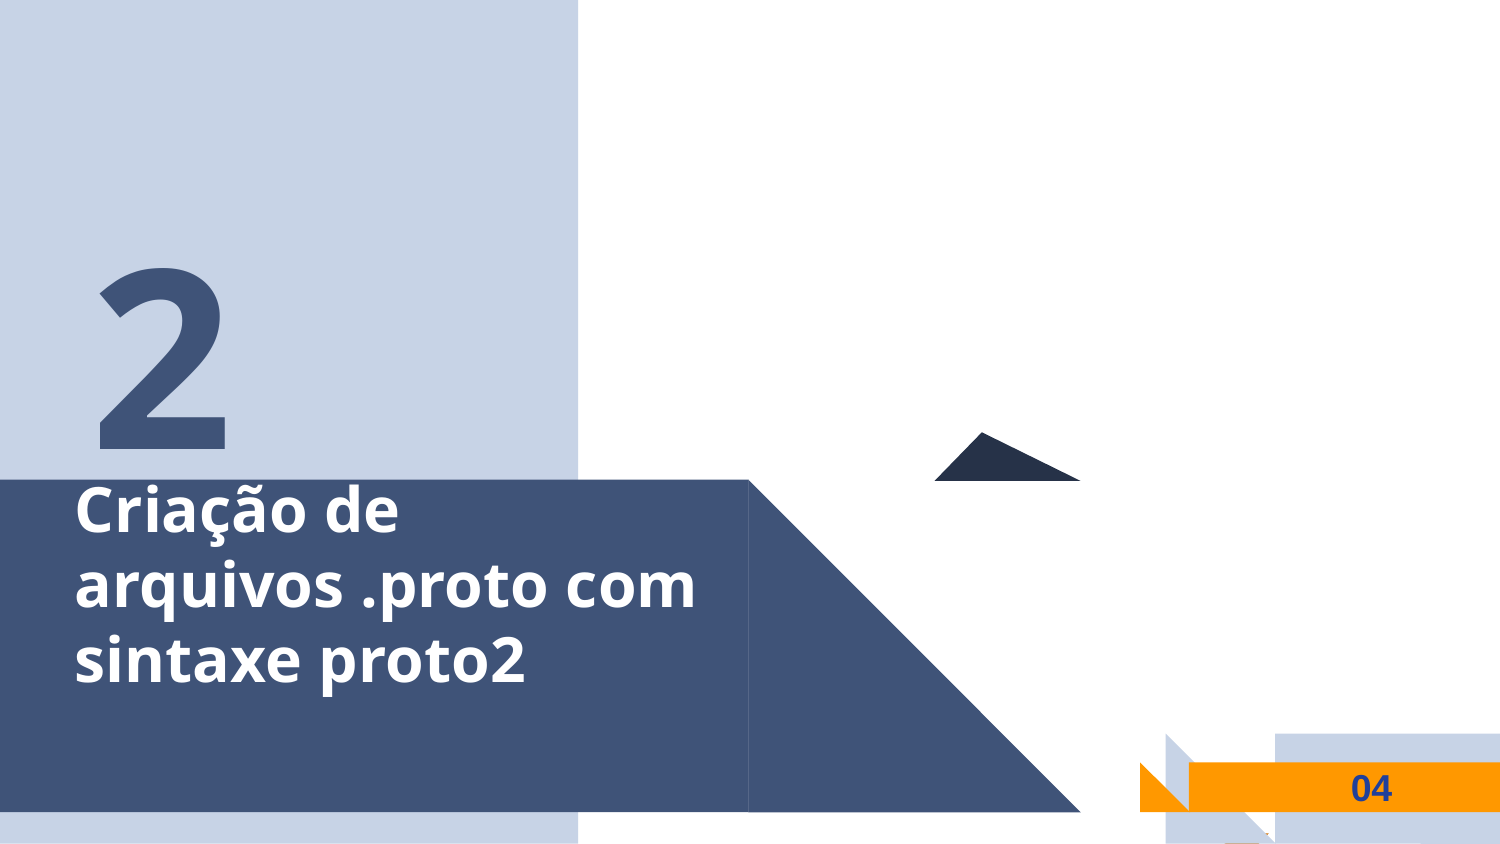

2
Criação de arquivos .proto com sintaxe proto2
04